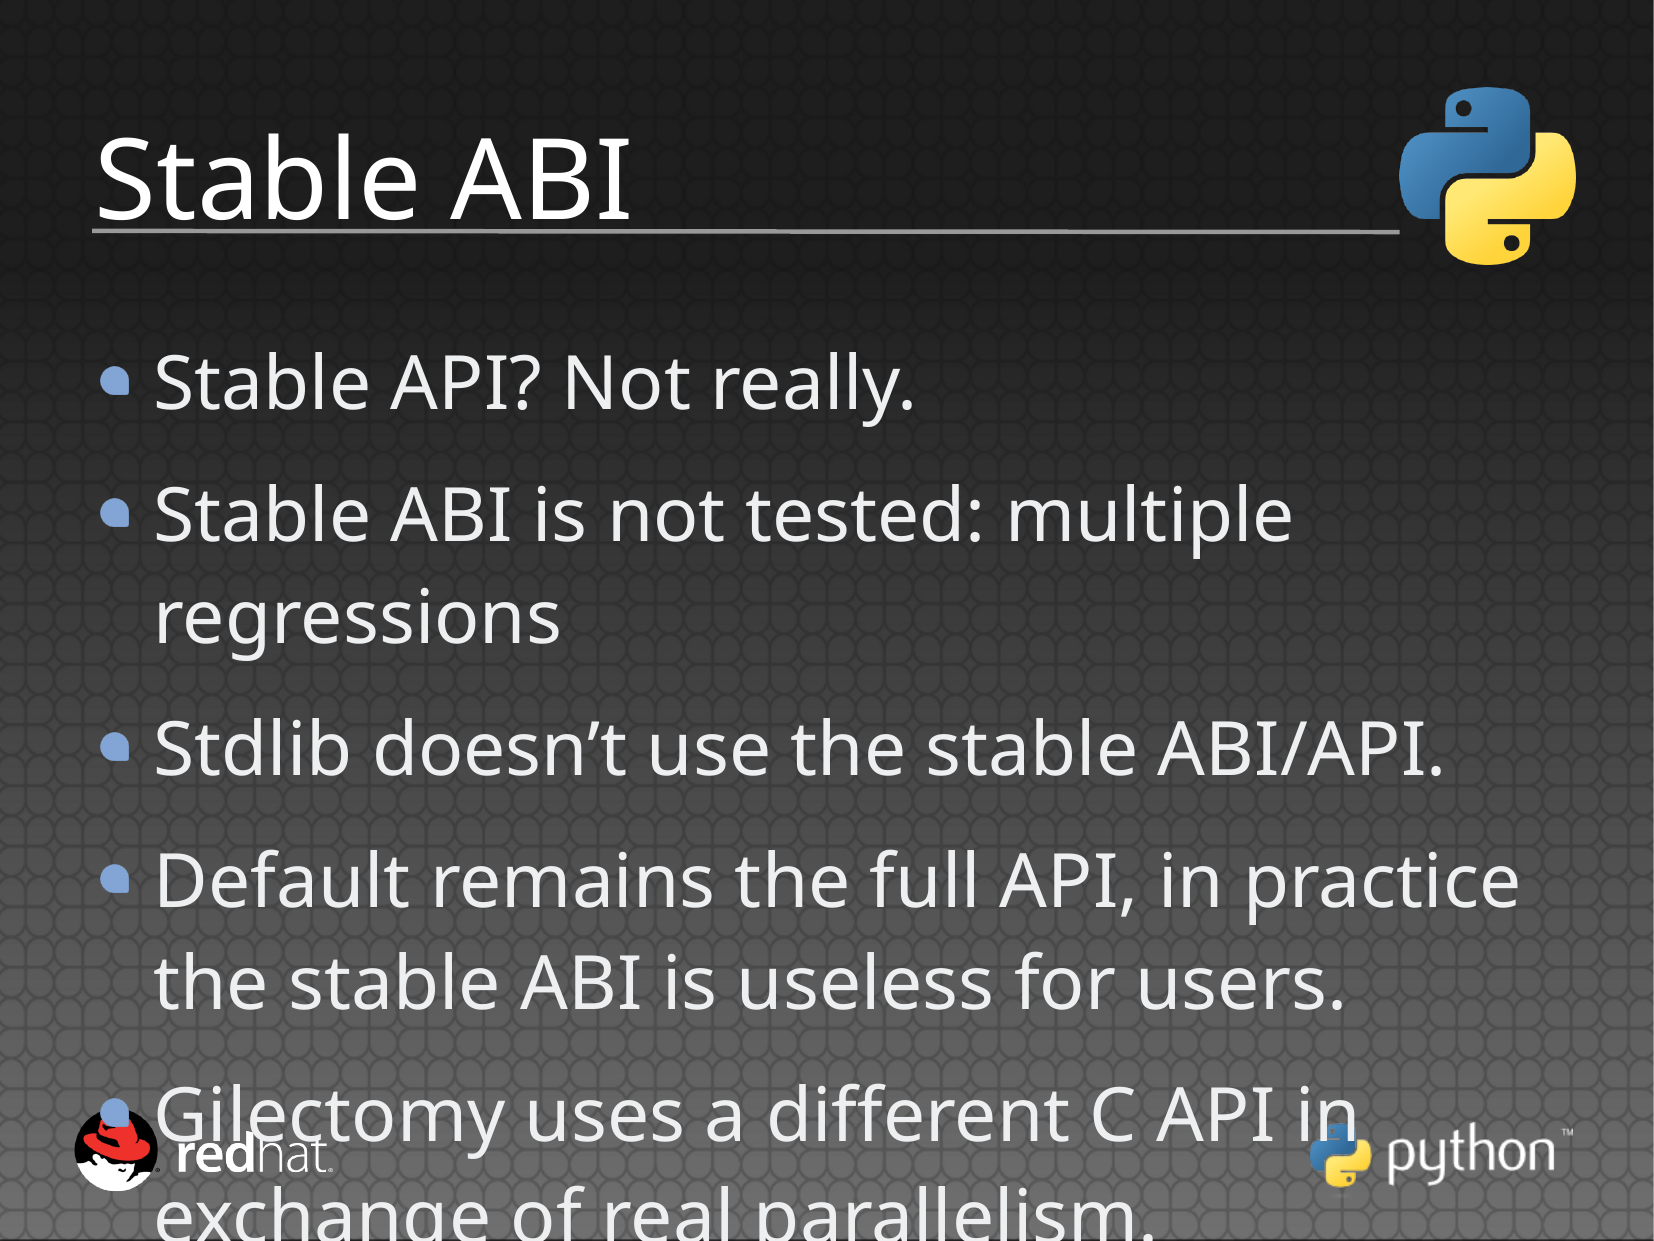

Stable ABI
# Stable API? Not really.
Stable ABI is not tested: multiple regressions
Stdlib doesn’t use the stable ABI/API.
Default remains the full API, in practice the stable ABI is useless for users.
Gilectomy uses a different C API in exchange of real parallelism.